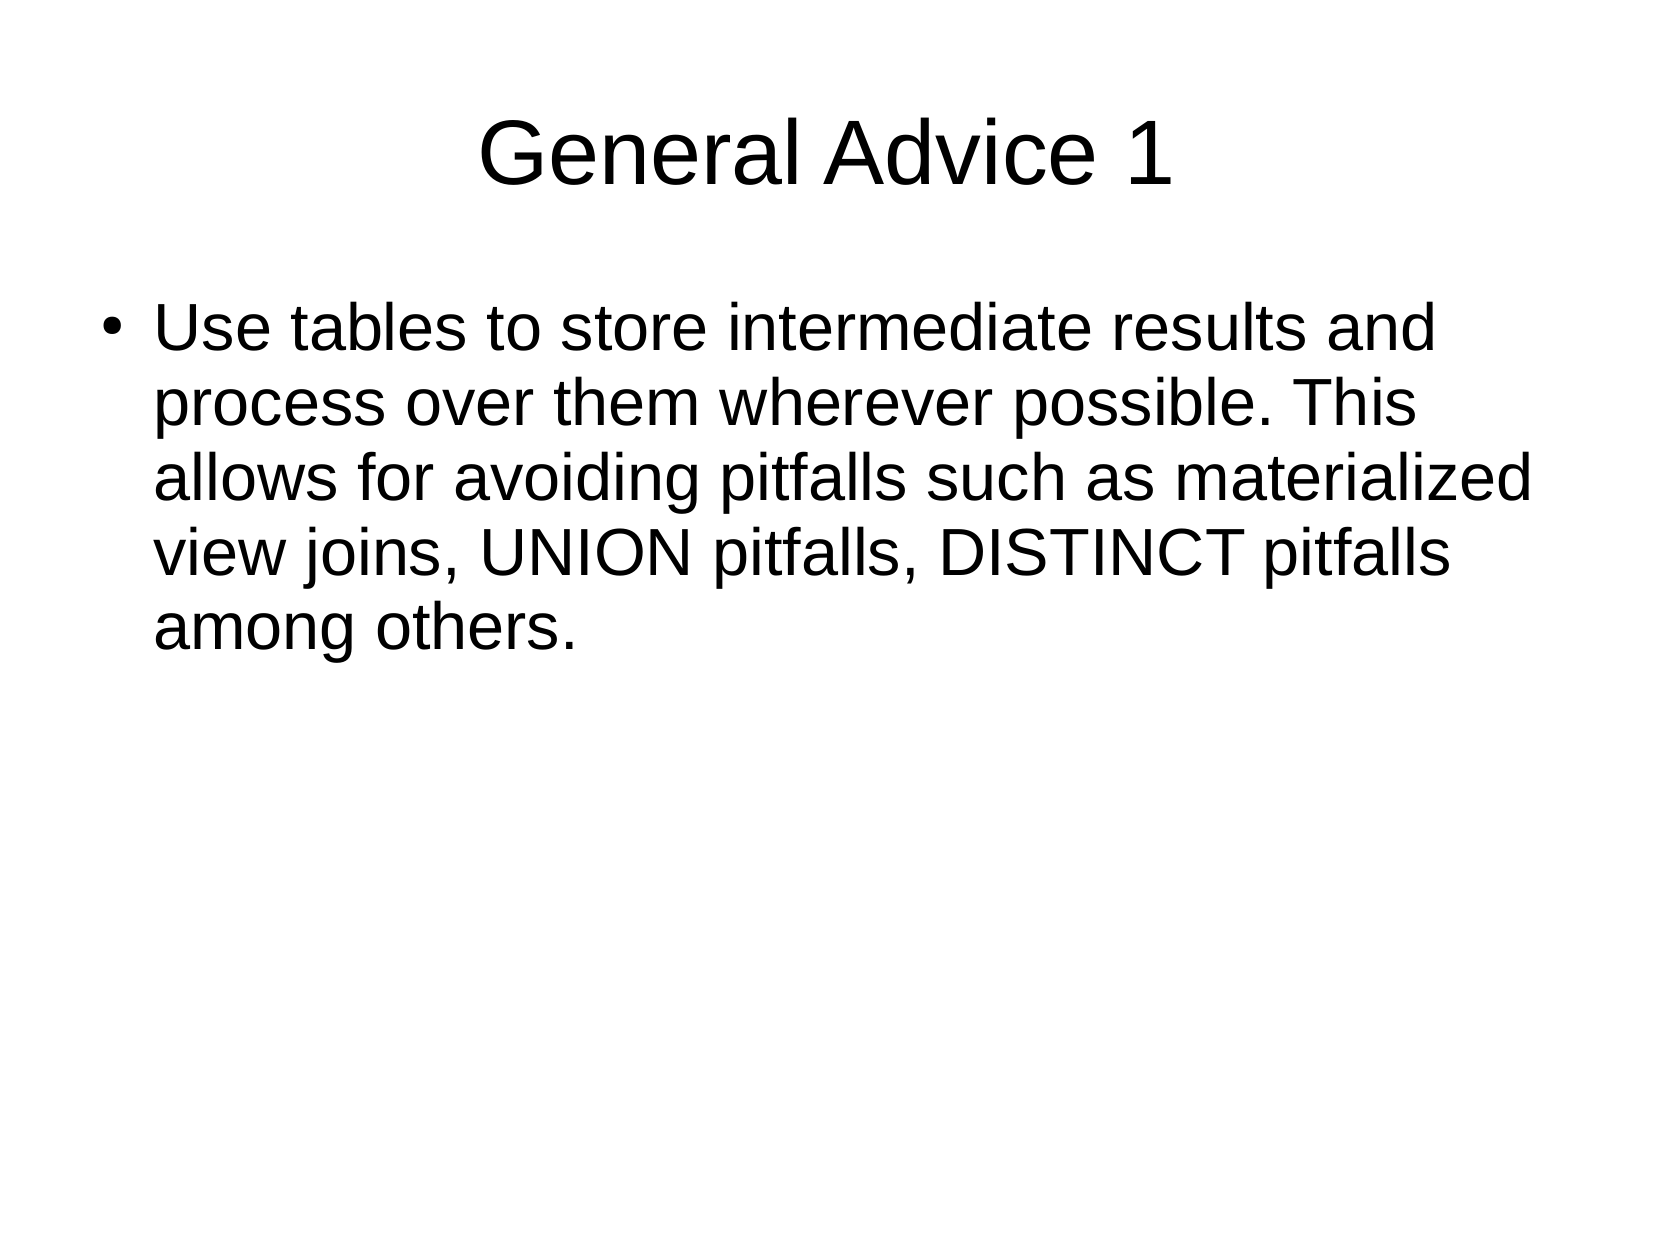

# General Advice 1
Use tables to store intermediate results and process over them wherever possible. This allows for avoiding pitfalls such as materialized view joins, UNION pitfalls, DISTINCT pitfalls among others.